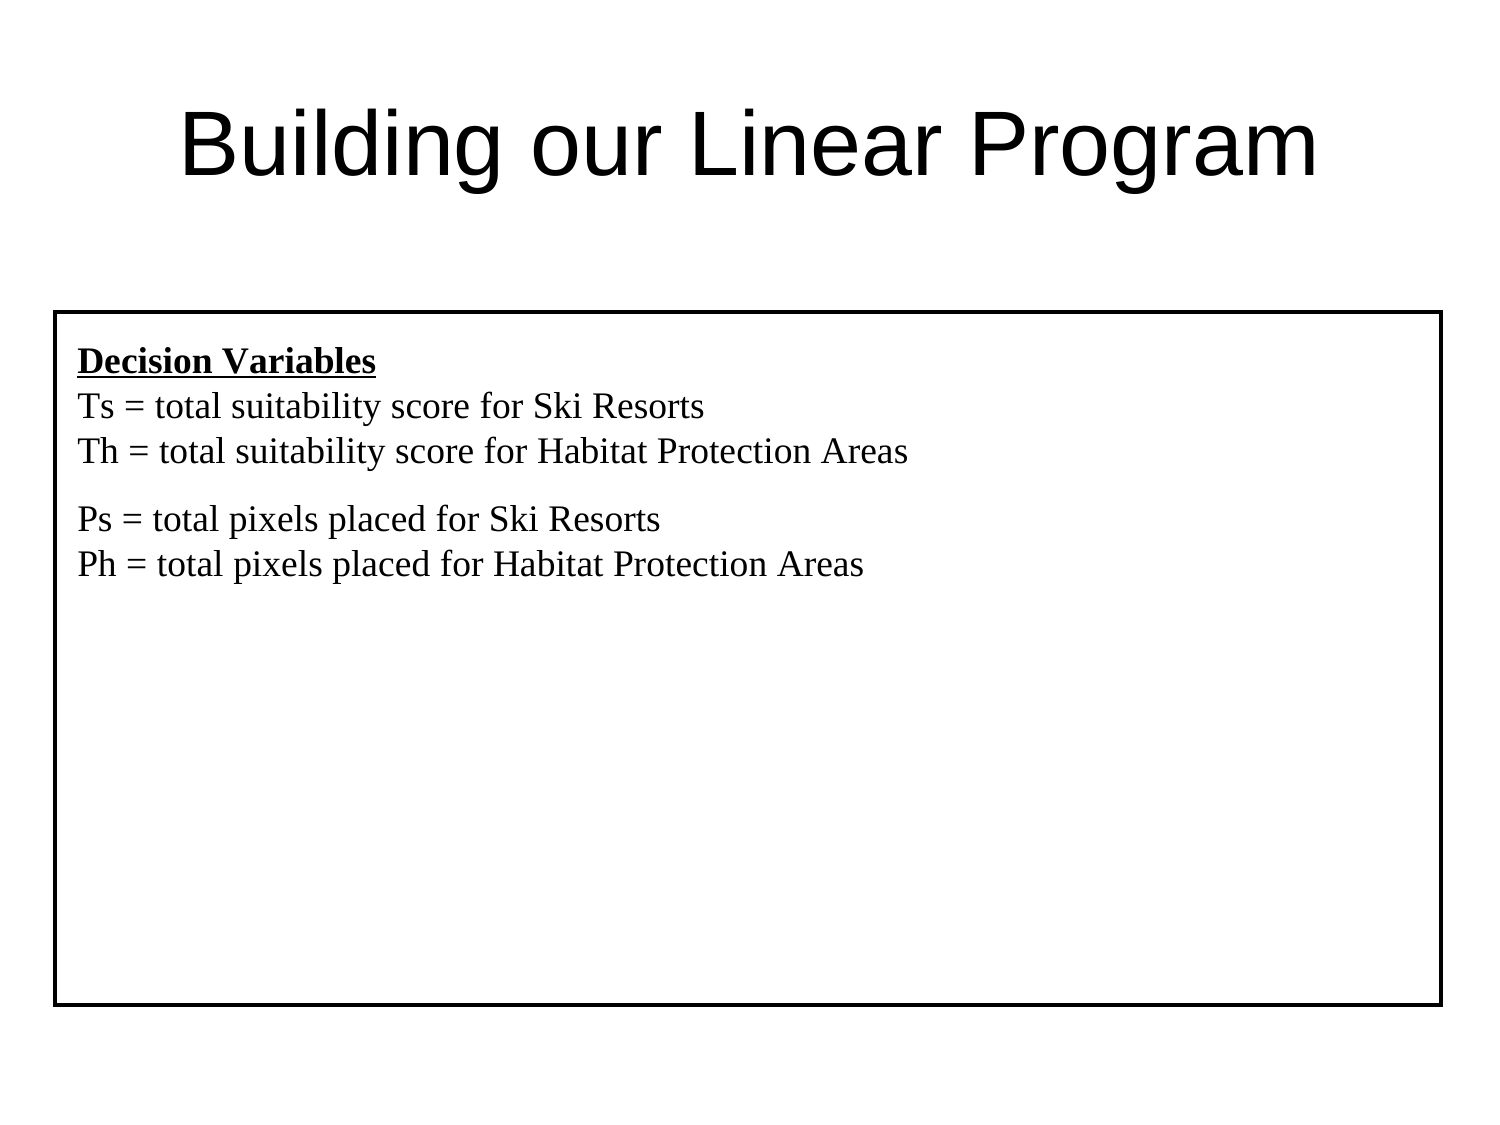

# Building our Linear Program
Decision Variables
Ts = total suitability score for Ski Resorts
Th = total suitability score for Habitat Protection Areas
Ps = total pixels placed for Ski Resorts
Ph = total pixels placed for Habitat Protection Areas